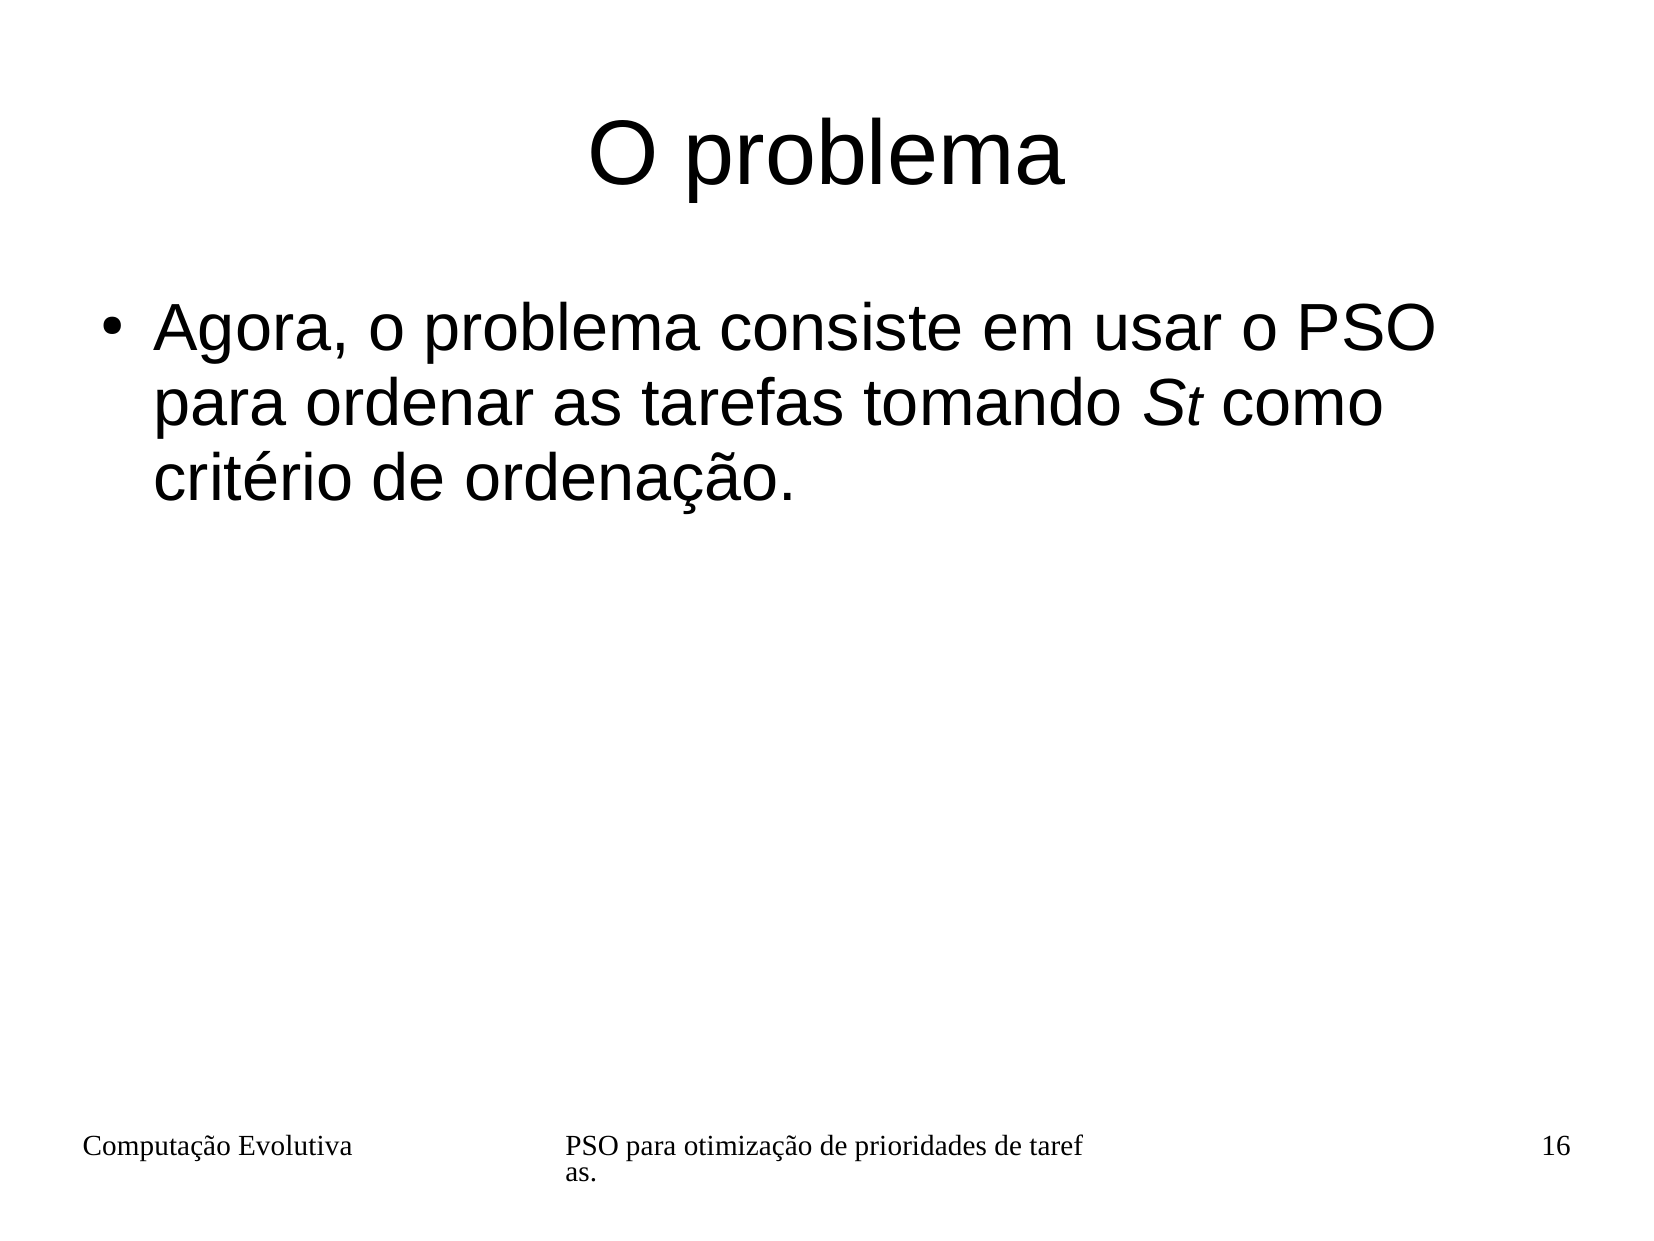

# O problema
Agora, o problema consiste em usar o PSO para ordenar as tarefas tomando St como critério de ordenação.
Computação Evolutiva
PSO para otimização de prioridades de tarefas.
16